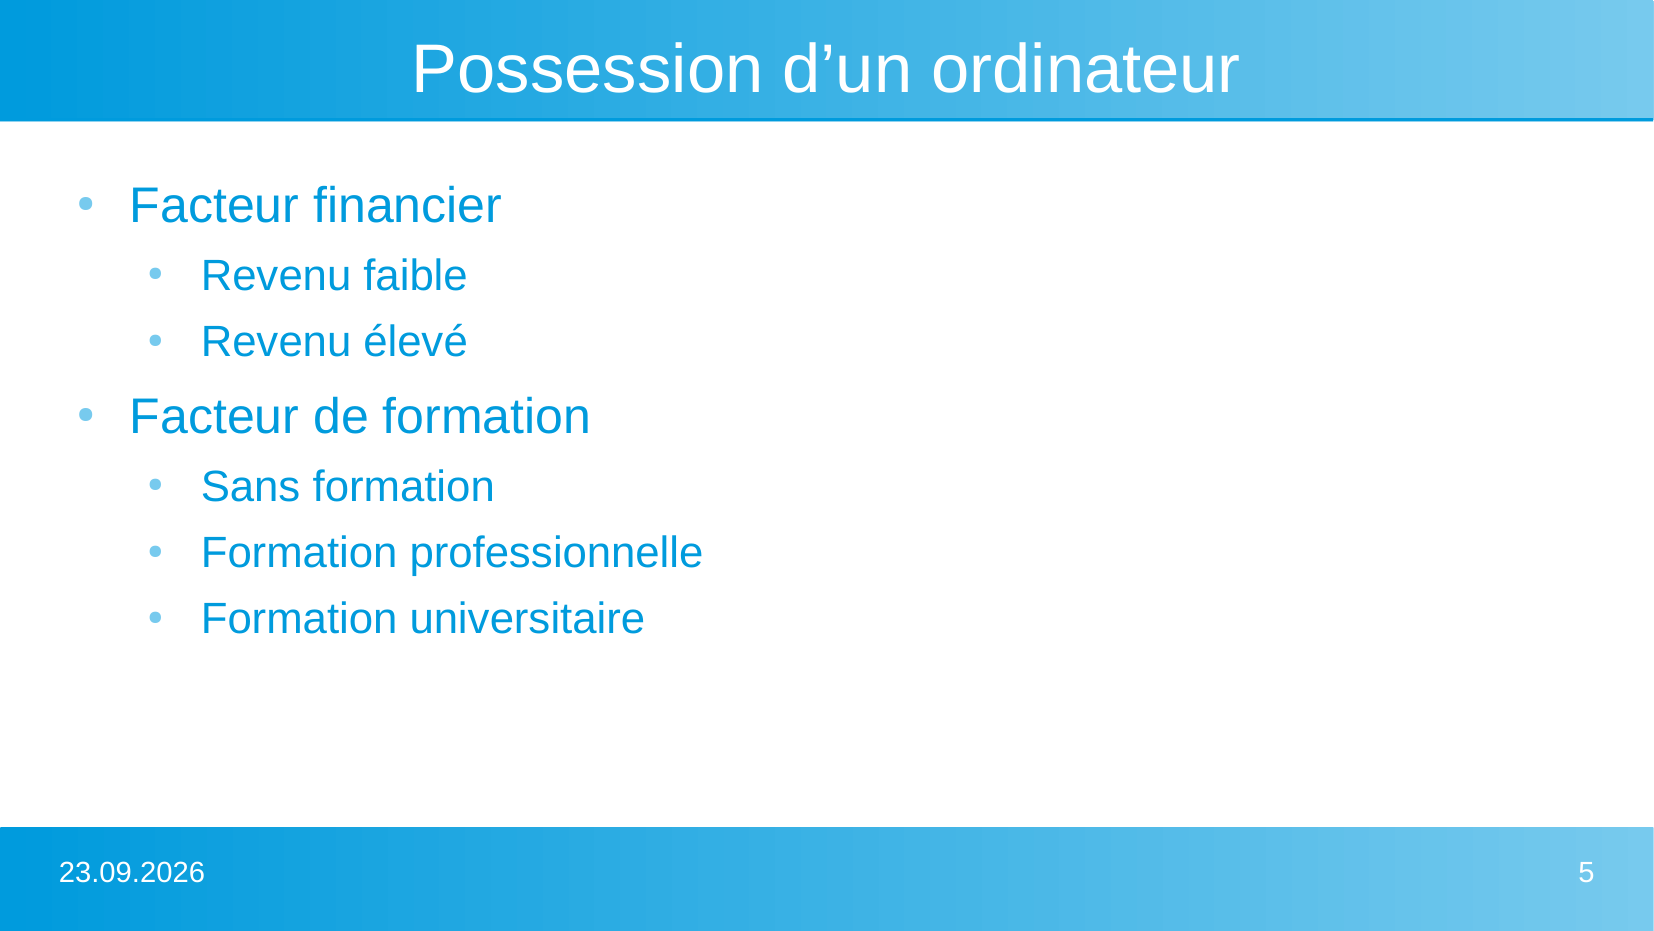

# Possession d’un ordinateur
Facteur financier
Revenu faible
Revenu élevé
Facteur de formation
Sans formation
Formation professionnelle
Formation universitaire
5